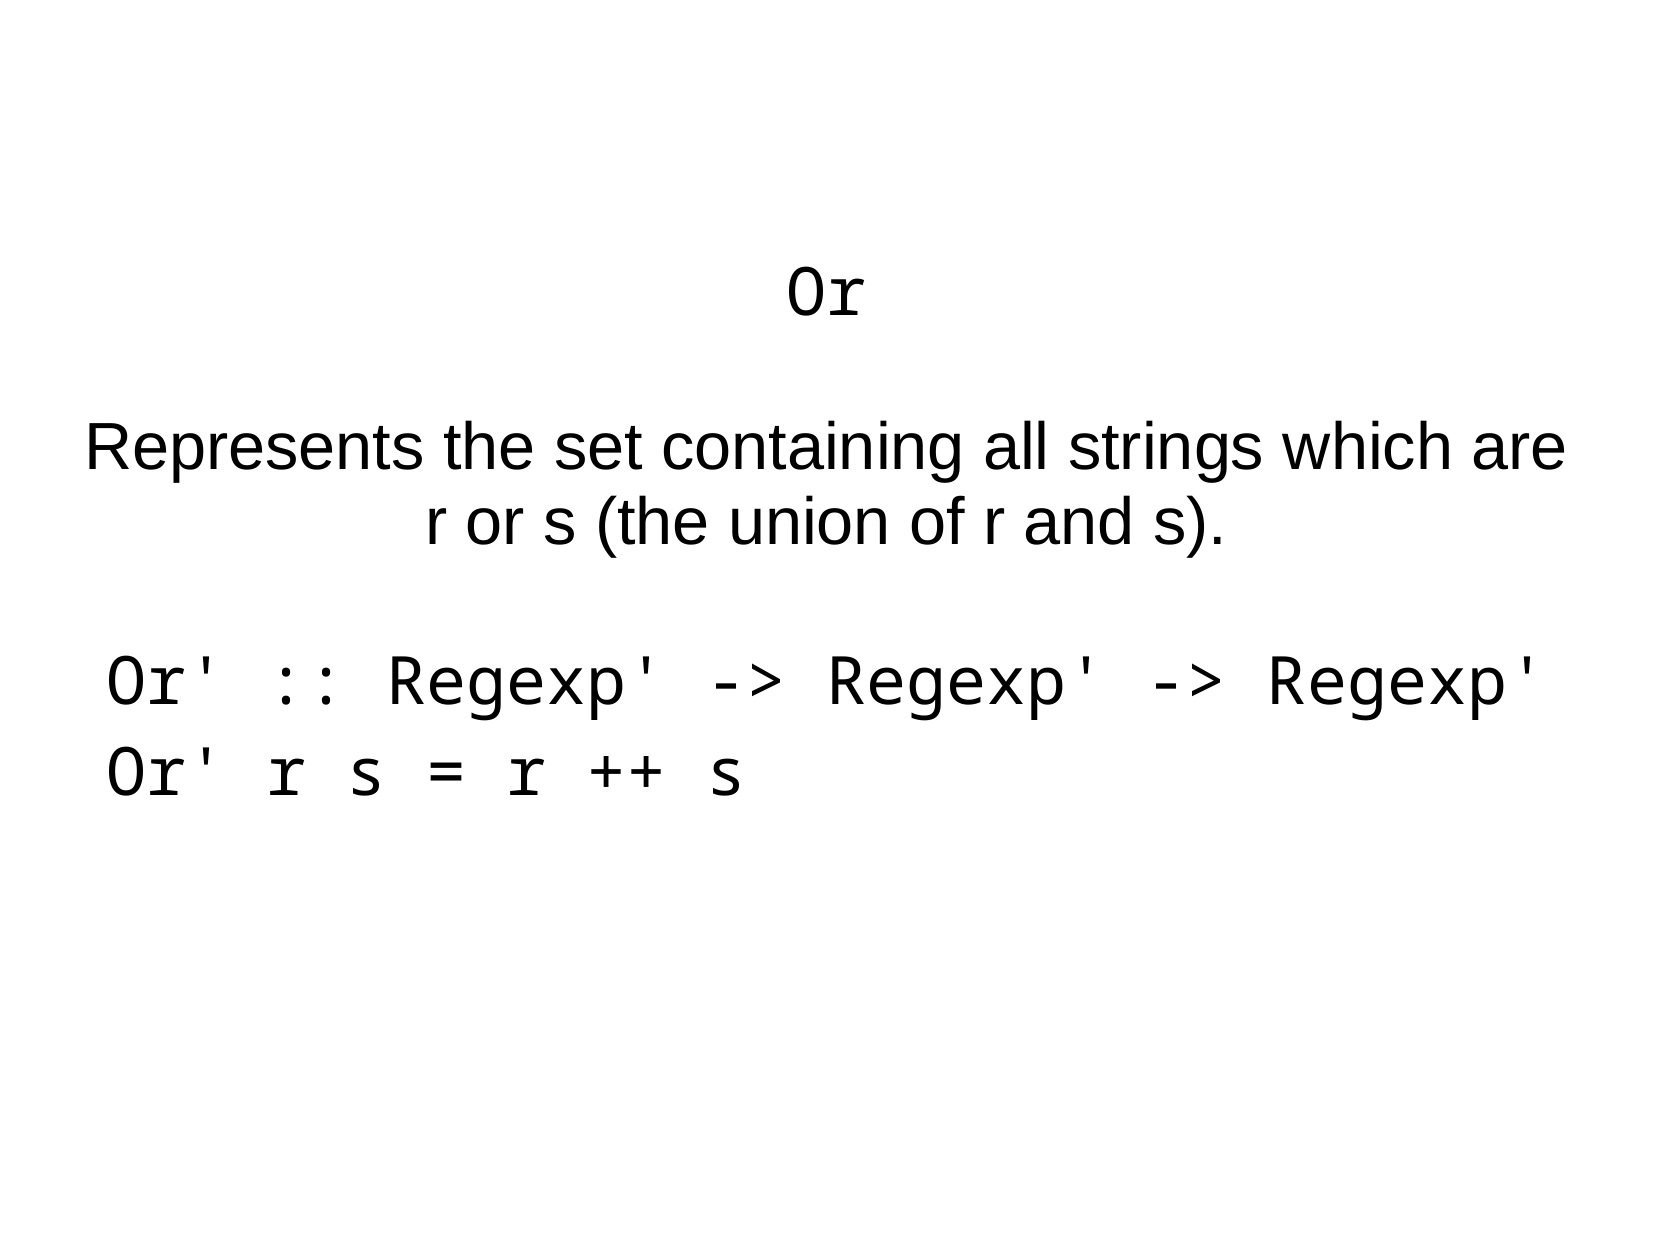

# Or
Represents the set containing all strings which are r or s (the union of r and s).
Or' :: Regexp' -> Regexp' -> Regexp'
Or' r s = r ++ s